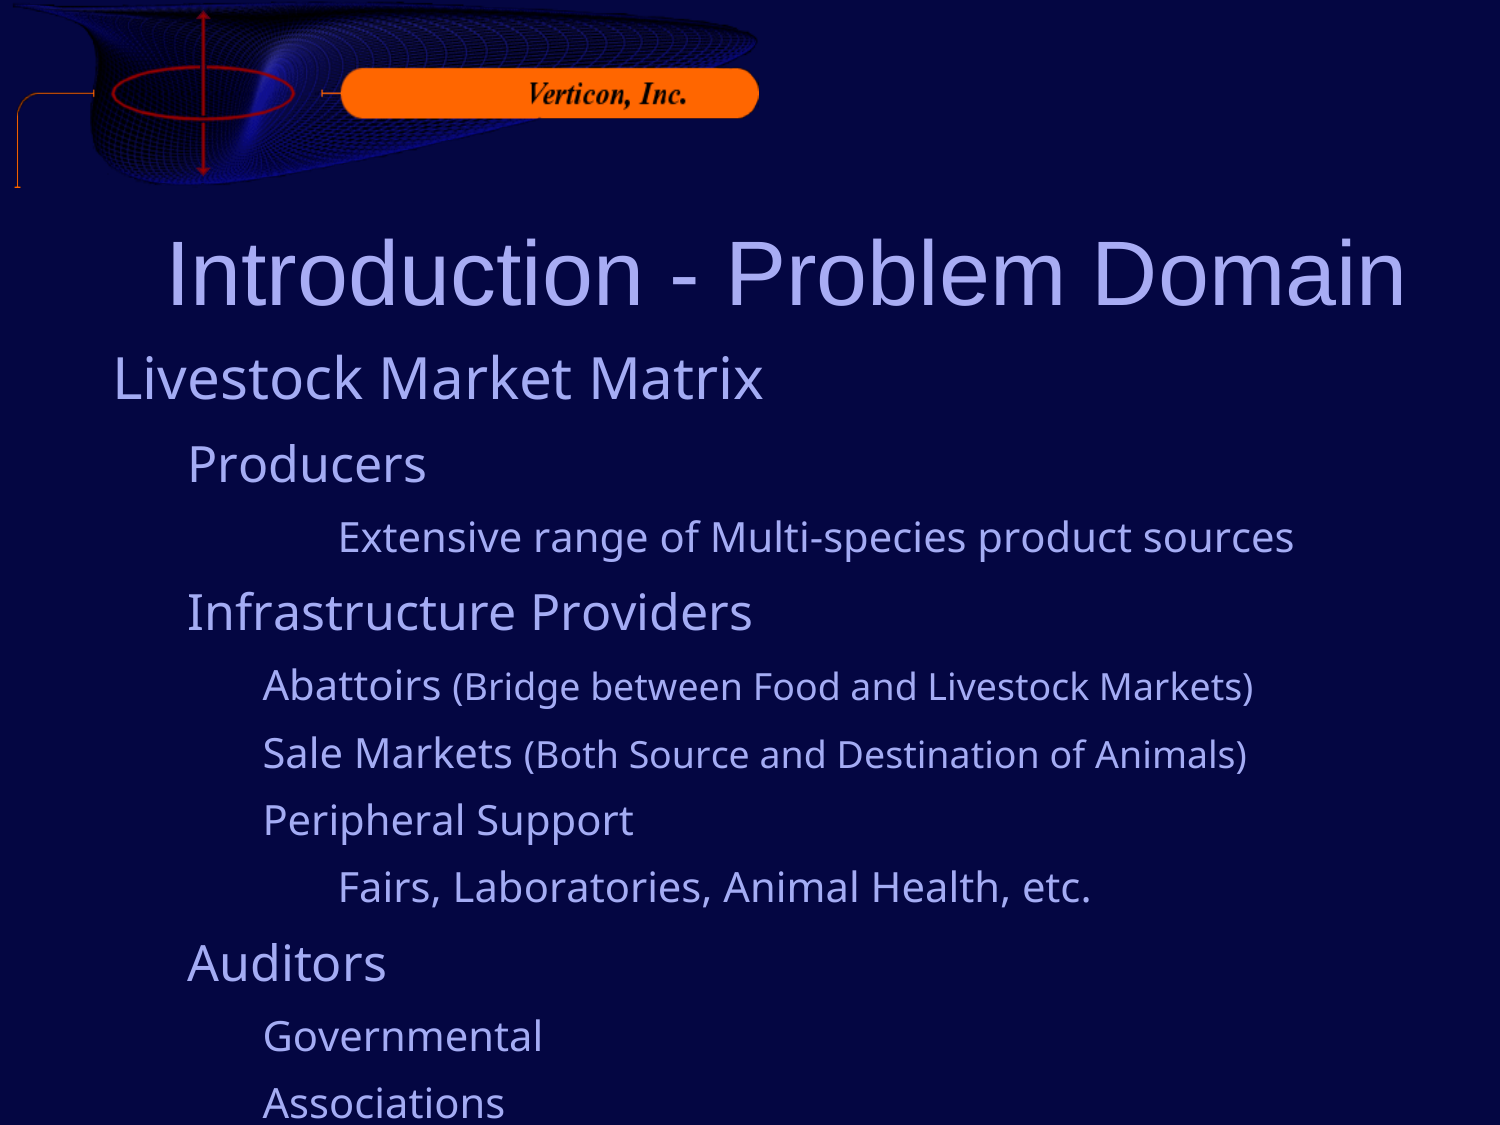

# Introduction - Problem Domain
Livestock Market Matrix
Producers
Extensive range of Multi-species product sources
Infrastructure Providers
Abattoirs (Bridge between Food and Livestock Markets)
Sale Markets (Both Source and Destination of Animals)
Peripheral Support
Fairs, Laboratories, Animal Health, etc.
Auditors
Governmental
Associations